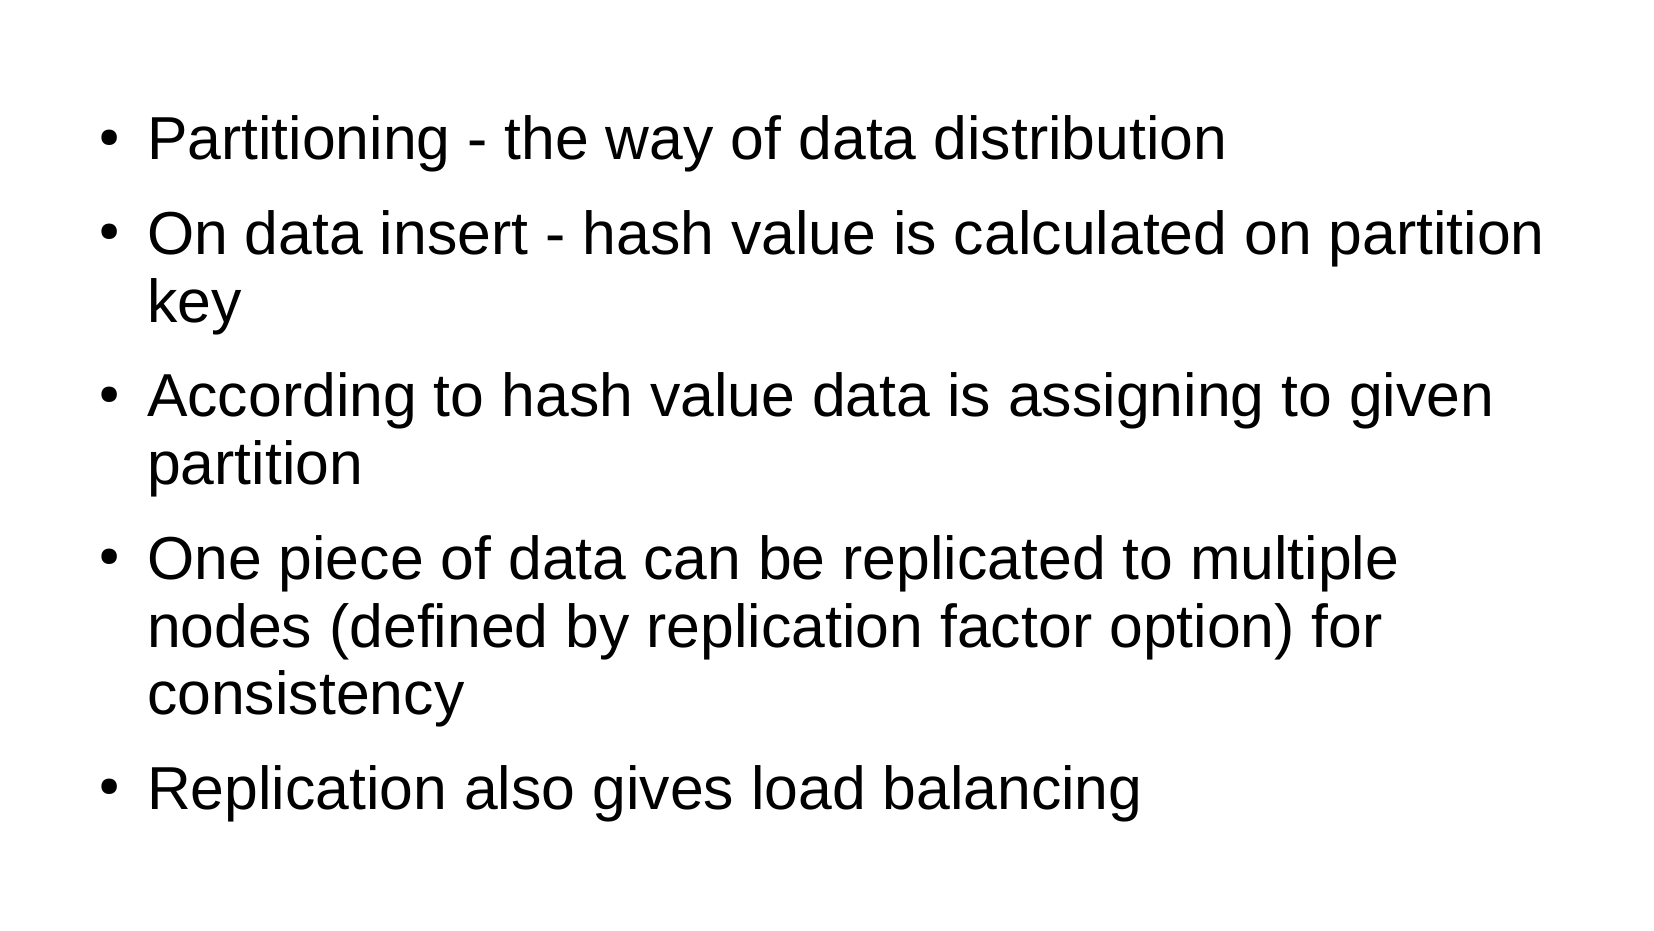

# Partitioning - the way of data distribution
On data insert - hash value is calculated on partition key
According to hash value data is assigning to given partition
One piece of data can be replicated to multiple nodes (defined by replication factor option) for consistency
Replication also gives load balancing